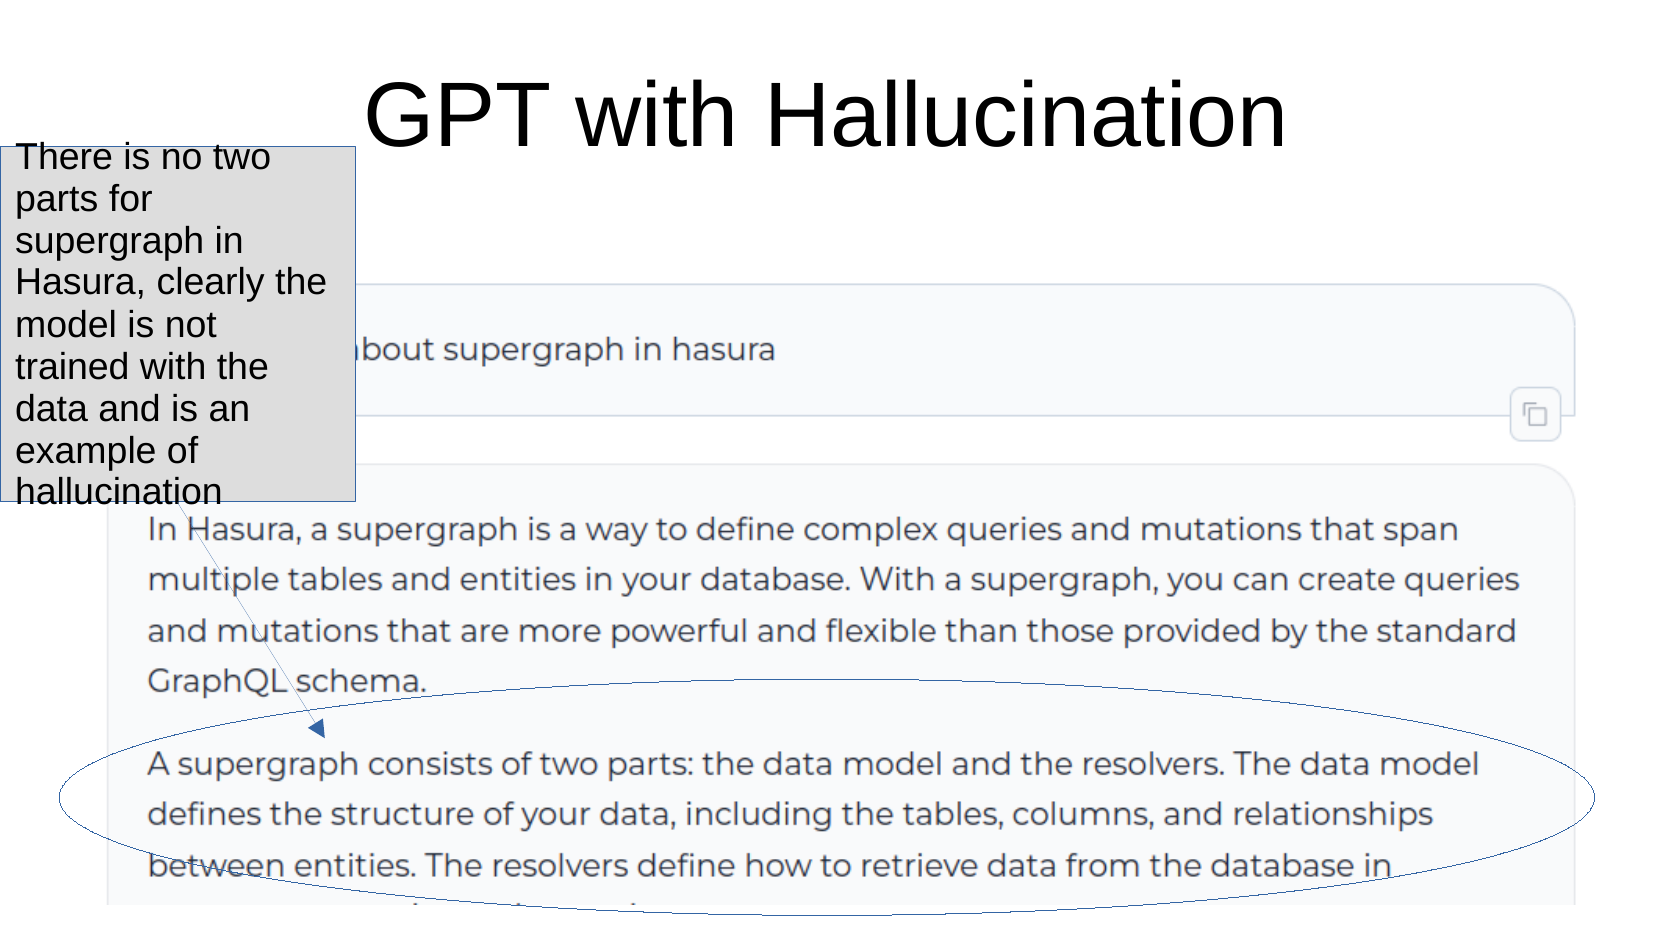

# GPT with Hallucination
There is no two parts for supergraph in Hasura, clearly the model is not trained with the data and is an example of hallucination